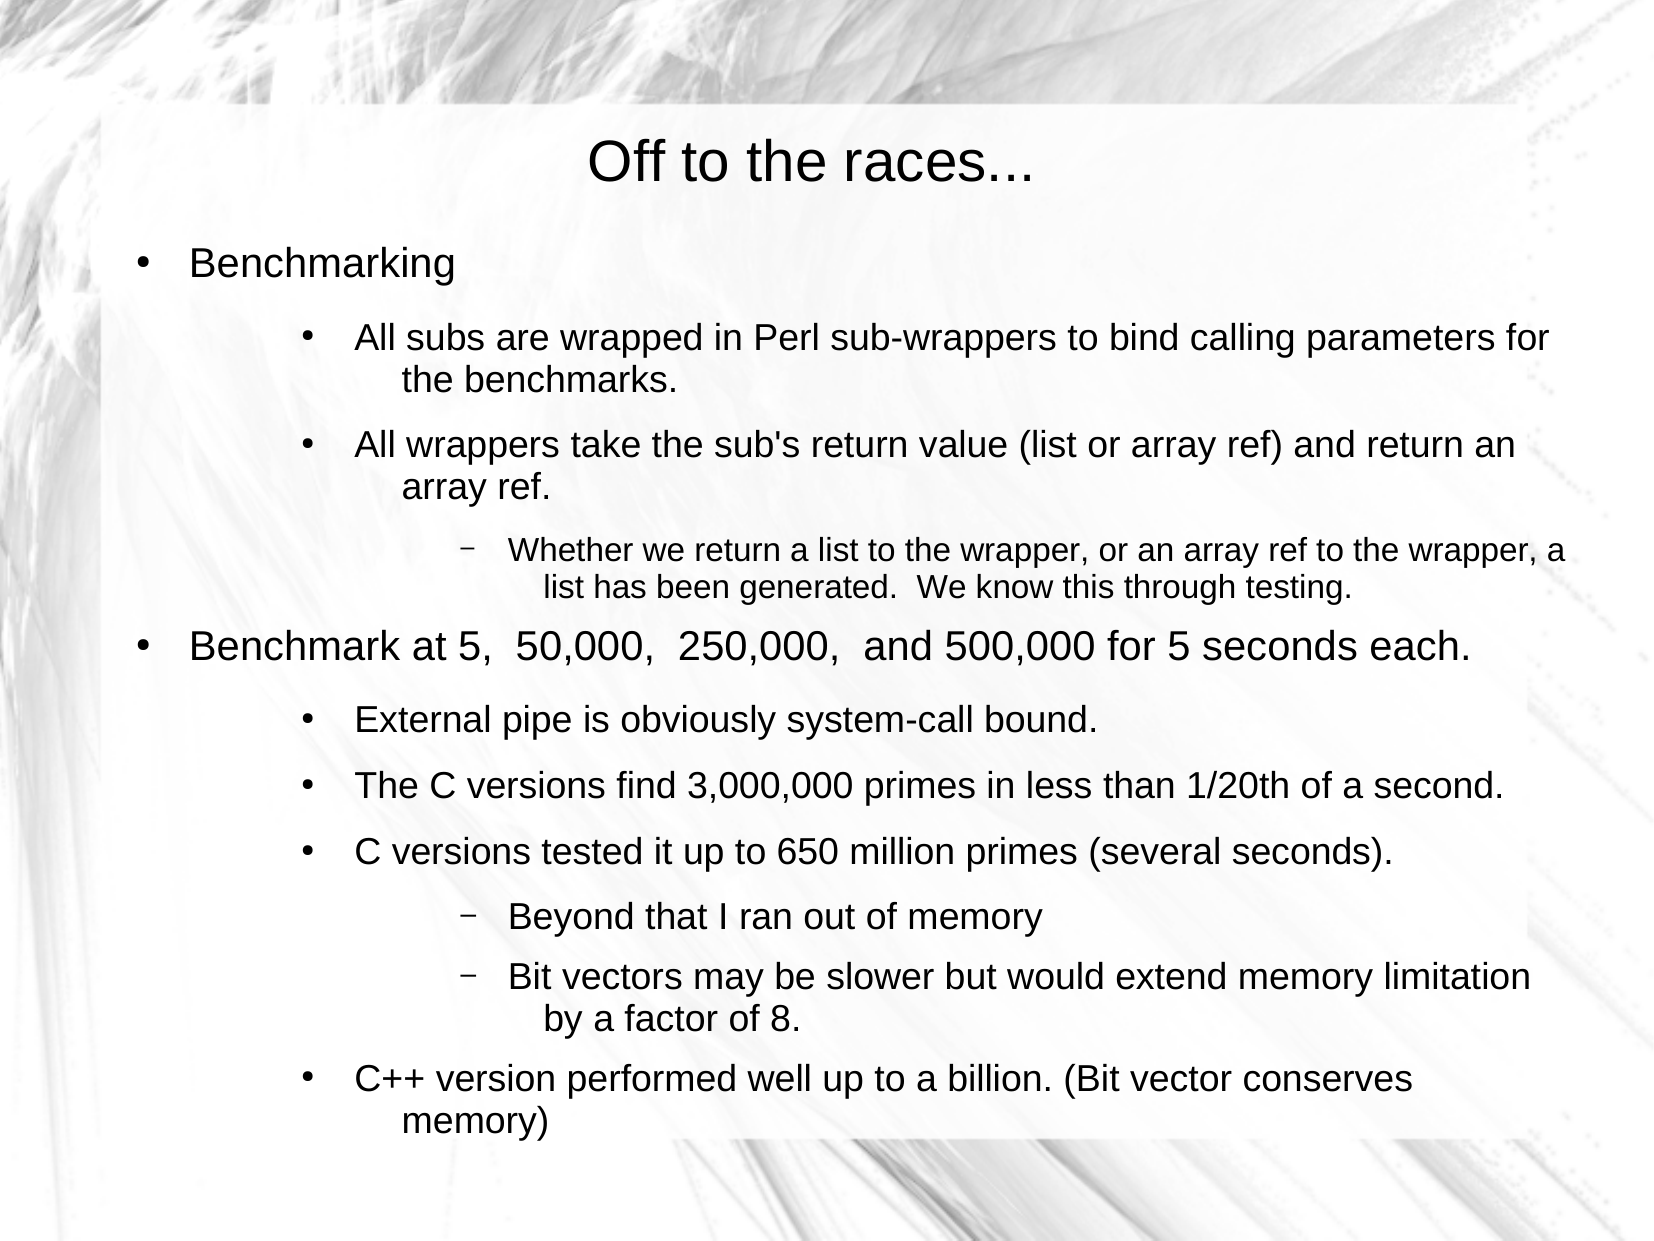

# Off to the races...
Benchmarking
All subs are wrapped in Perl sub-wrappers to bind calling parameters for the benchmarks.
All wrappers take the sub's return value (list or array ref) and return an array ref.
Whether we return a list to the wrapper, or an array ref to the wrapper, a list has been generated. We know this through testing.
Benchmark at 5, 50,000, 250,000, and 500,000 for 5 seconds each.
External pipe is obviously system-call bound.
The C versions find 3,000,000 primes in less than 1/20th of a second.
C versions tested it up to 650 million primes (several seconds).
Beyond that I ran out of memory
Bit vectors may be slower but would extend memory limitation by a factor of 8.
C++ version performed well up to a billion. (Bit vector conserves memory)